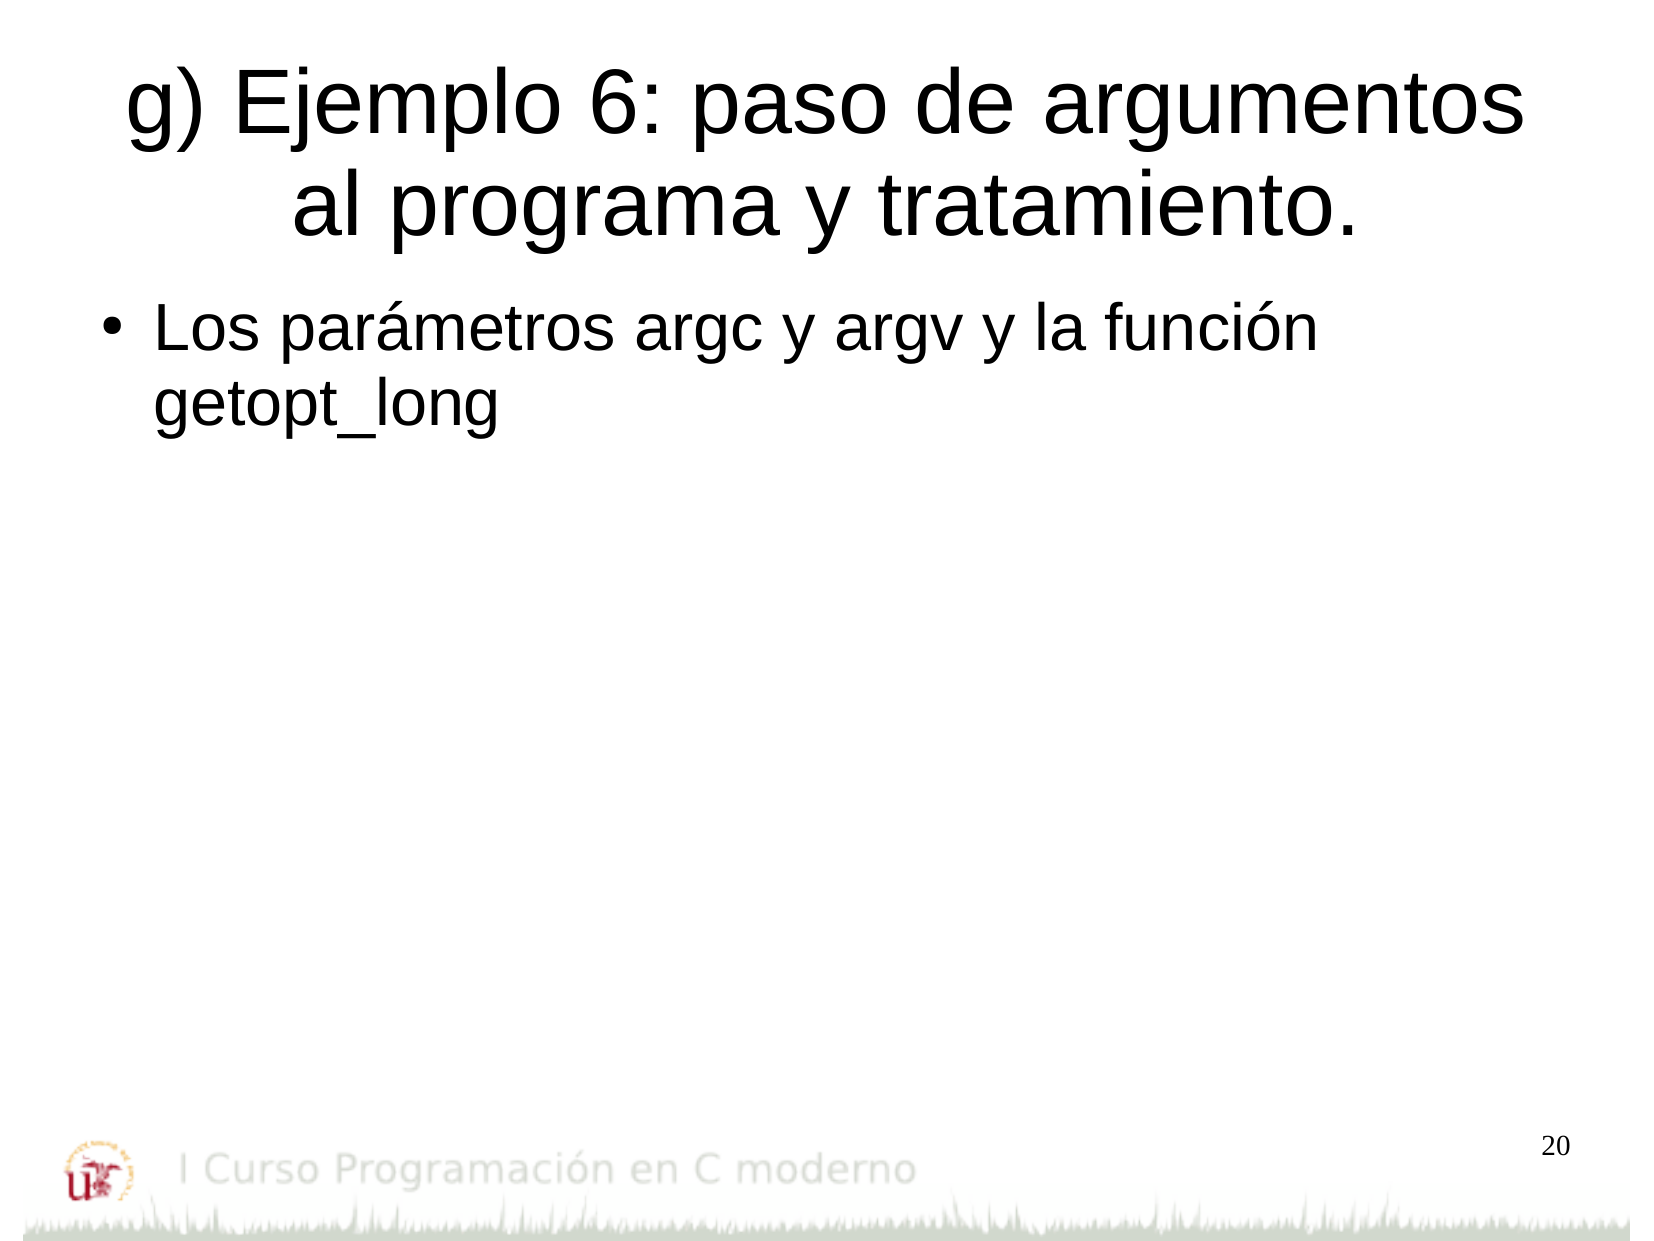

# g) Ejemplo 6: paso de argumentos al programa y tratamiento.
Los parámetros argc y argv y la función getopt_long
20